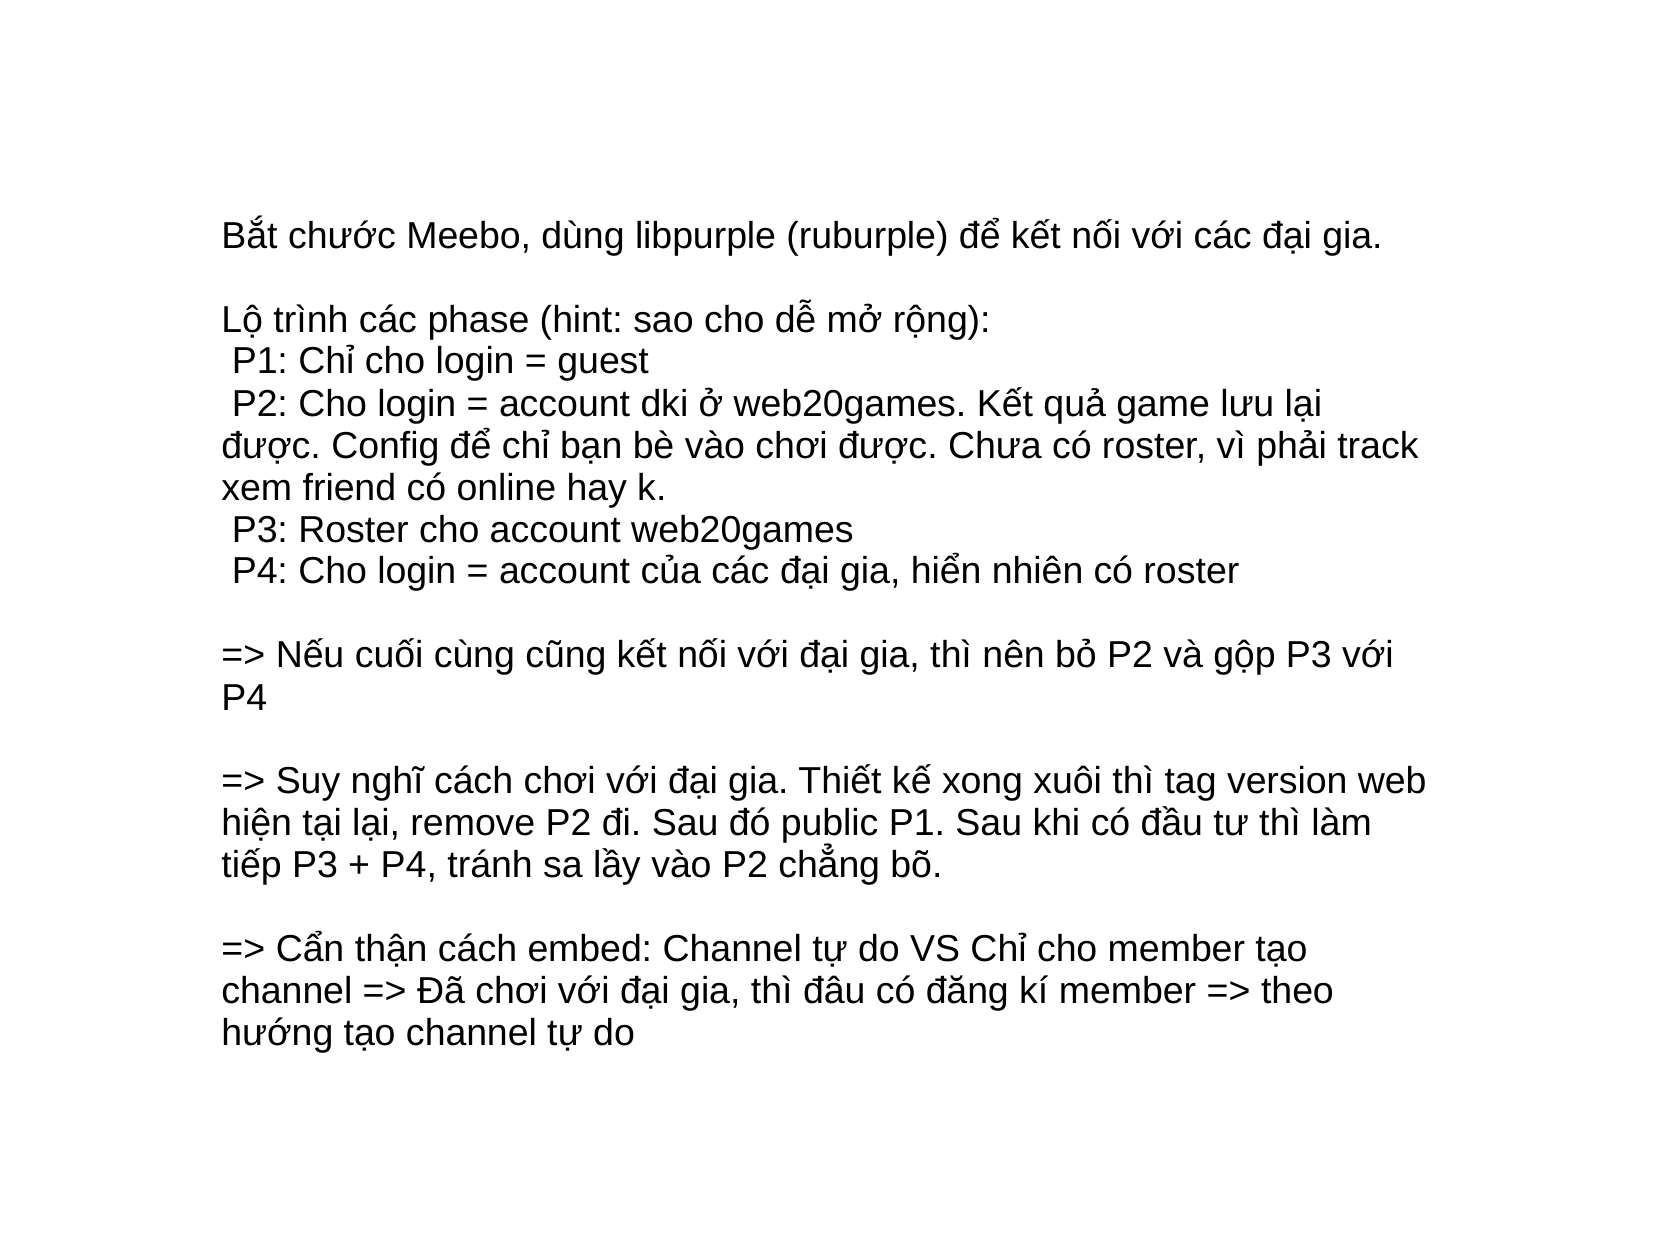

Bắt chước Meebo, dùng libpurple (ruburple) để kết nối với các đại gia.
Lộ trình các phase (hint: sao cho dễ mở rộng):
 P1: Chỉ cho login = guest
 P2: Cho login = account dki ở web20games. Kết quả game lưu lại được. Config để chỉ bạn bè vào chơi được. Chưa có roster, vì phải track xem friend có online hay k.
 P3: Roster cho account web20games
 P4: Cho login = account của các đại gia, hiển nhiên có roster
=> Nếu cuối cùng cũng kết nối với đại gia, thì nên bỏ P2 và gộp P3 với P4
=> Suy nghĩ cách chơi với đại gia. Thiết kế xong xuôi thì tag version web hiện tại lại, remove P2 đi. Sau đó public P1. Sau khi có đầu tư thì làm tiếp P3 + P4, tránh sa lầy vào P2 chẳng bõ.
=> Cẩn thận cách embed: Channel tự do VS Chỉ cho member tạo channel => Đã chơi với đại gia, thì đâu có đăng kí member => theo hướng tạo channel tự do